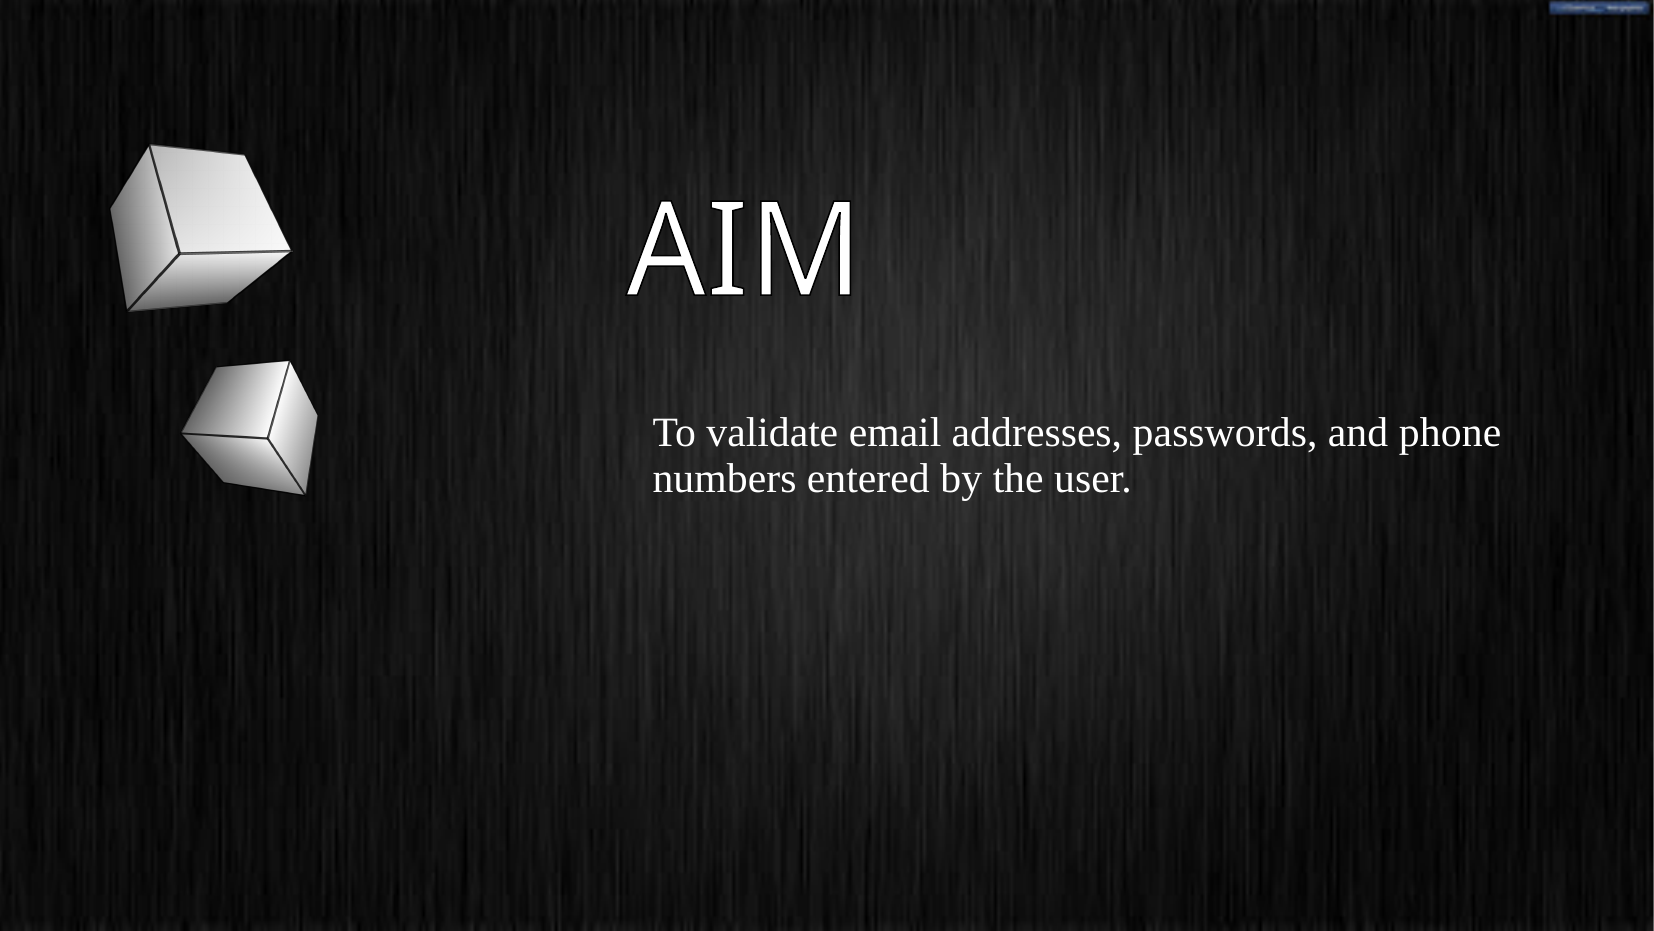

AIM
To validate email addresses, passwords, and phone numbers entered by the user.